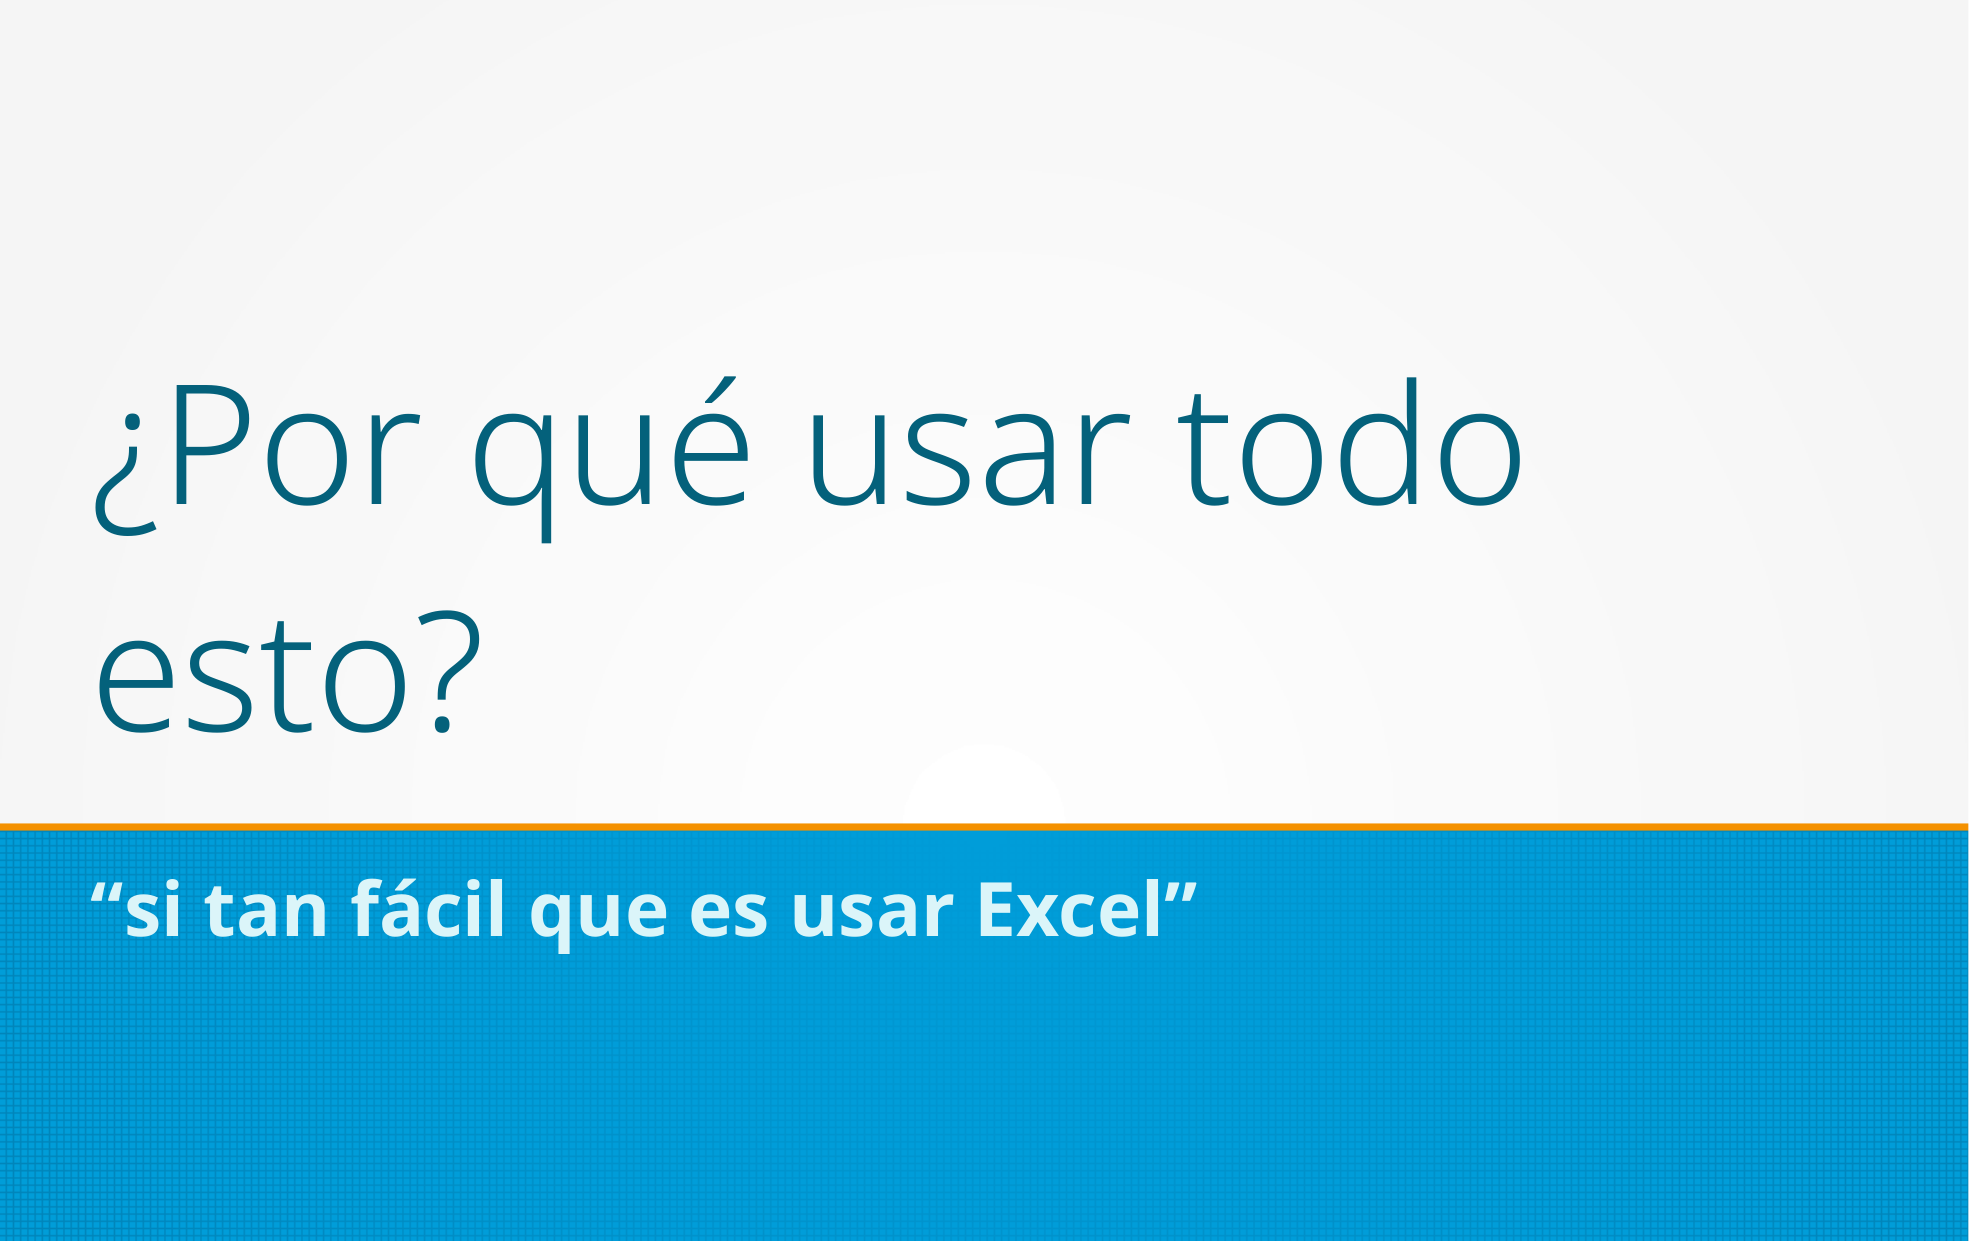

# ¿Por qué usar todo esto?
“si tan fácil que es usar Excel”